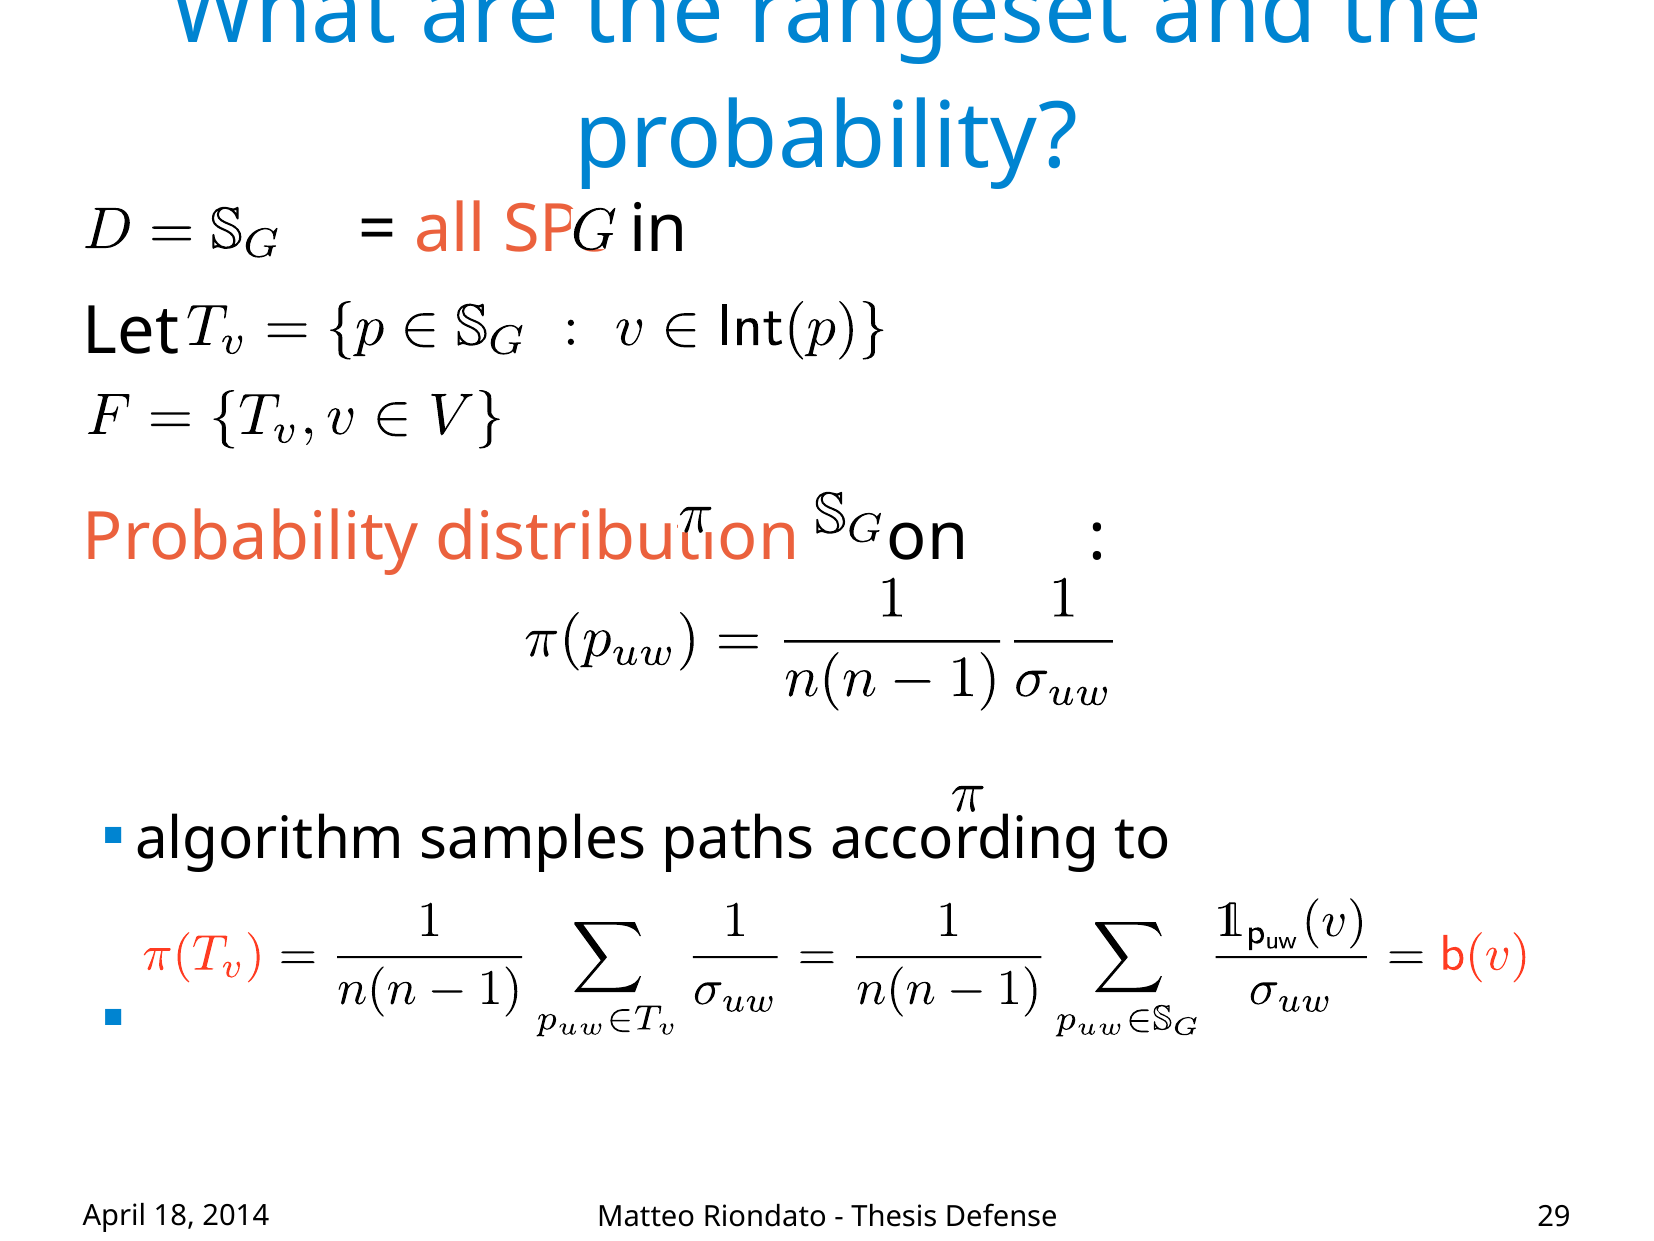

# What are the rangeset and the probability?
 = all SPs in
Let
Probability distribution on :
algorithm samples paths according to
April 18, 2014
Matteo Riondato - Thesis Defense
29